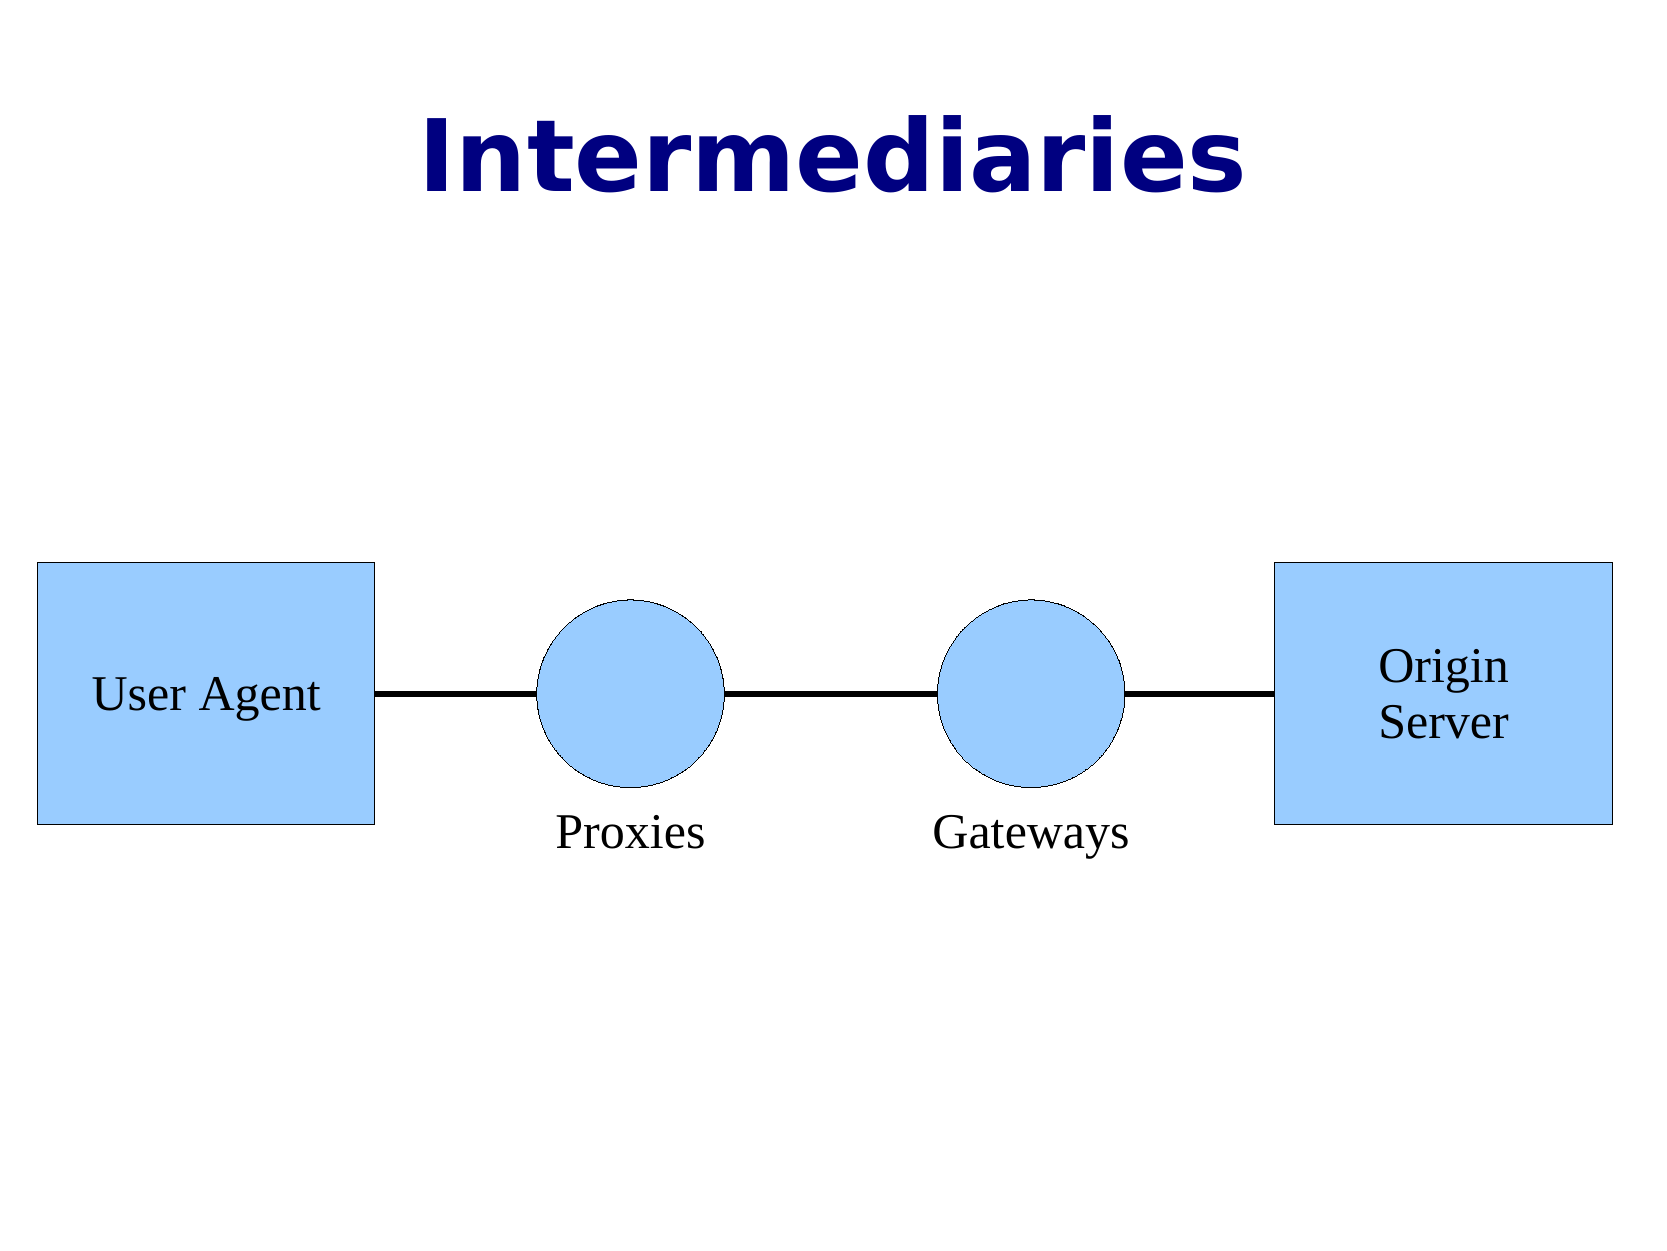

# Intermediaries
User Agent
Origin
Server
Proxies
Gateways